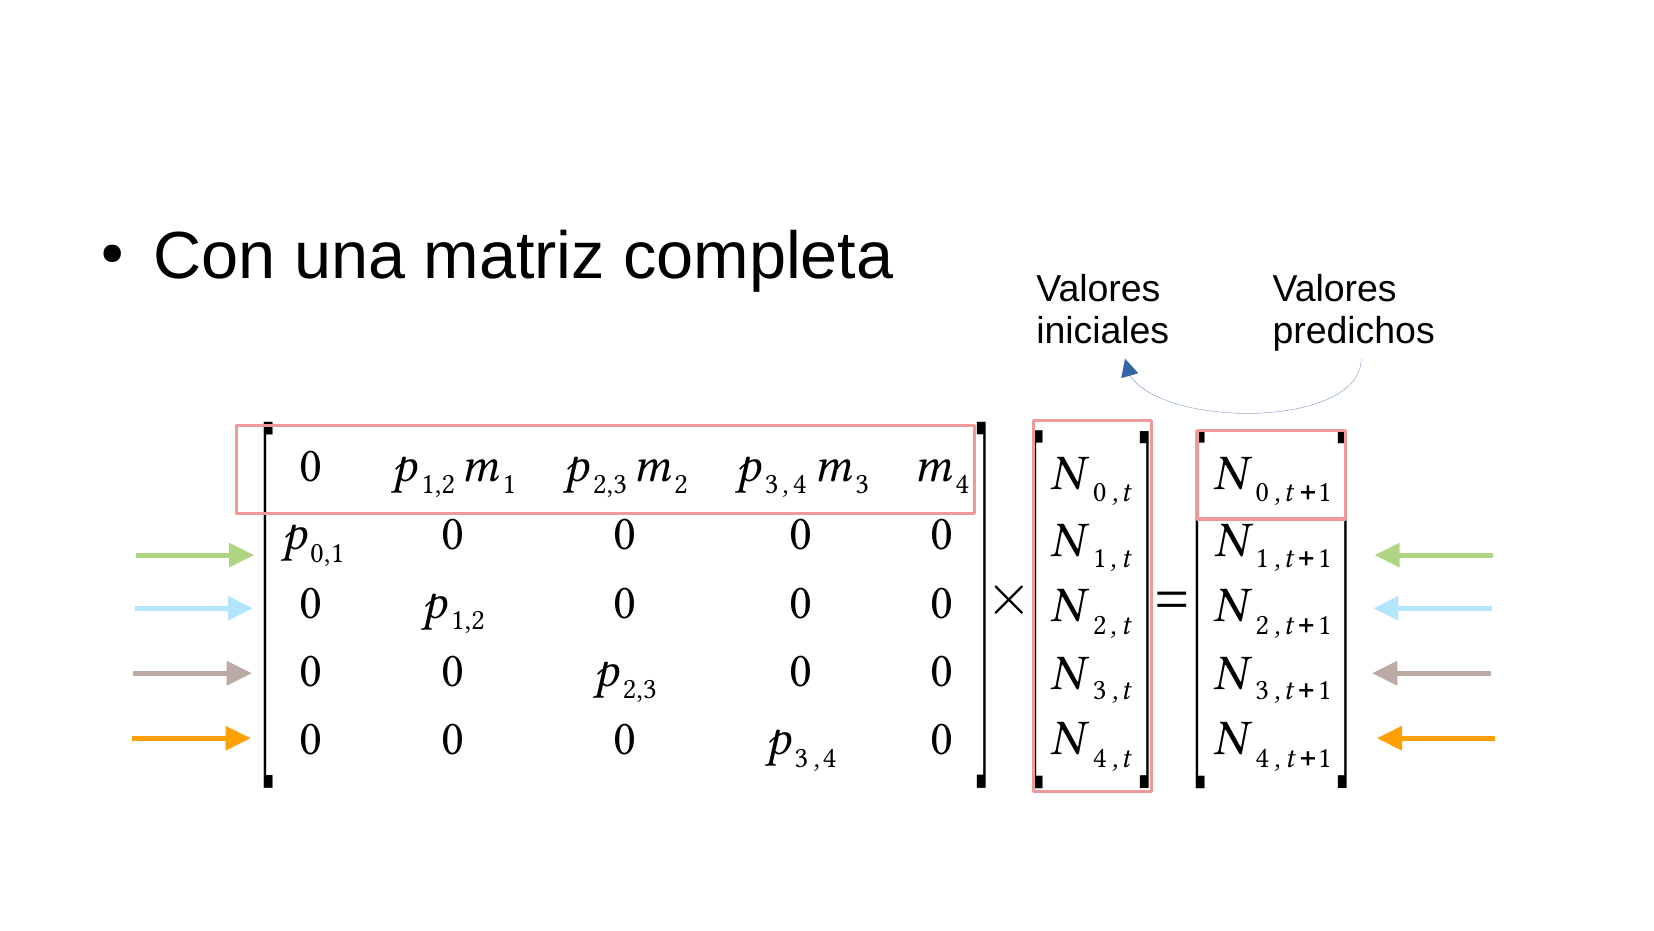

# Con una matriz completa
Valores iniciales
Valores predichos